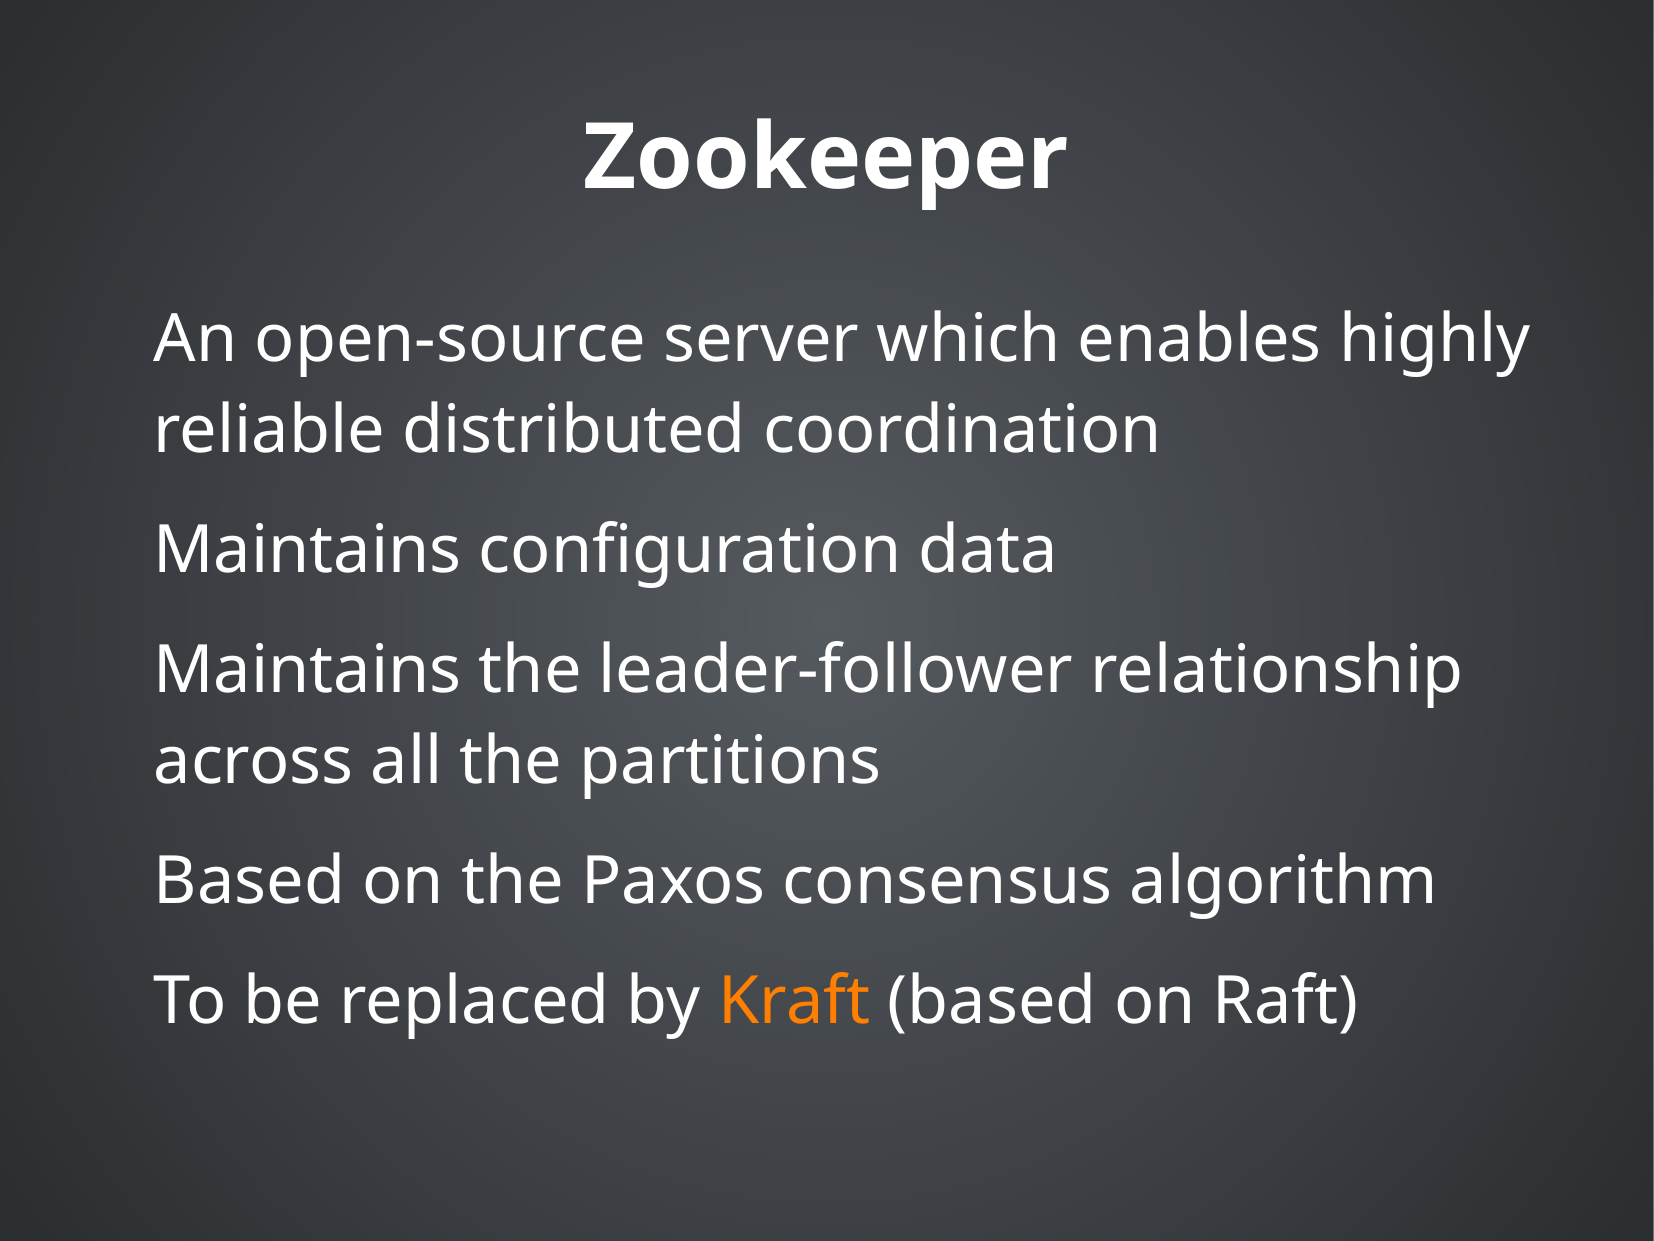

# Zookeeper
An open-source server which enables highly reliable distributed coordination
Maintains configuration data
Maintains the leader-follower relationship across all the partitions
Based on the Paxos consensus algorithm
To be replaced by Kraft (based on Raft)